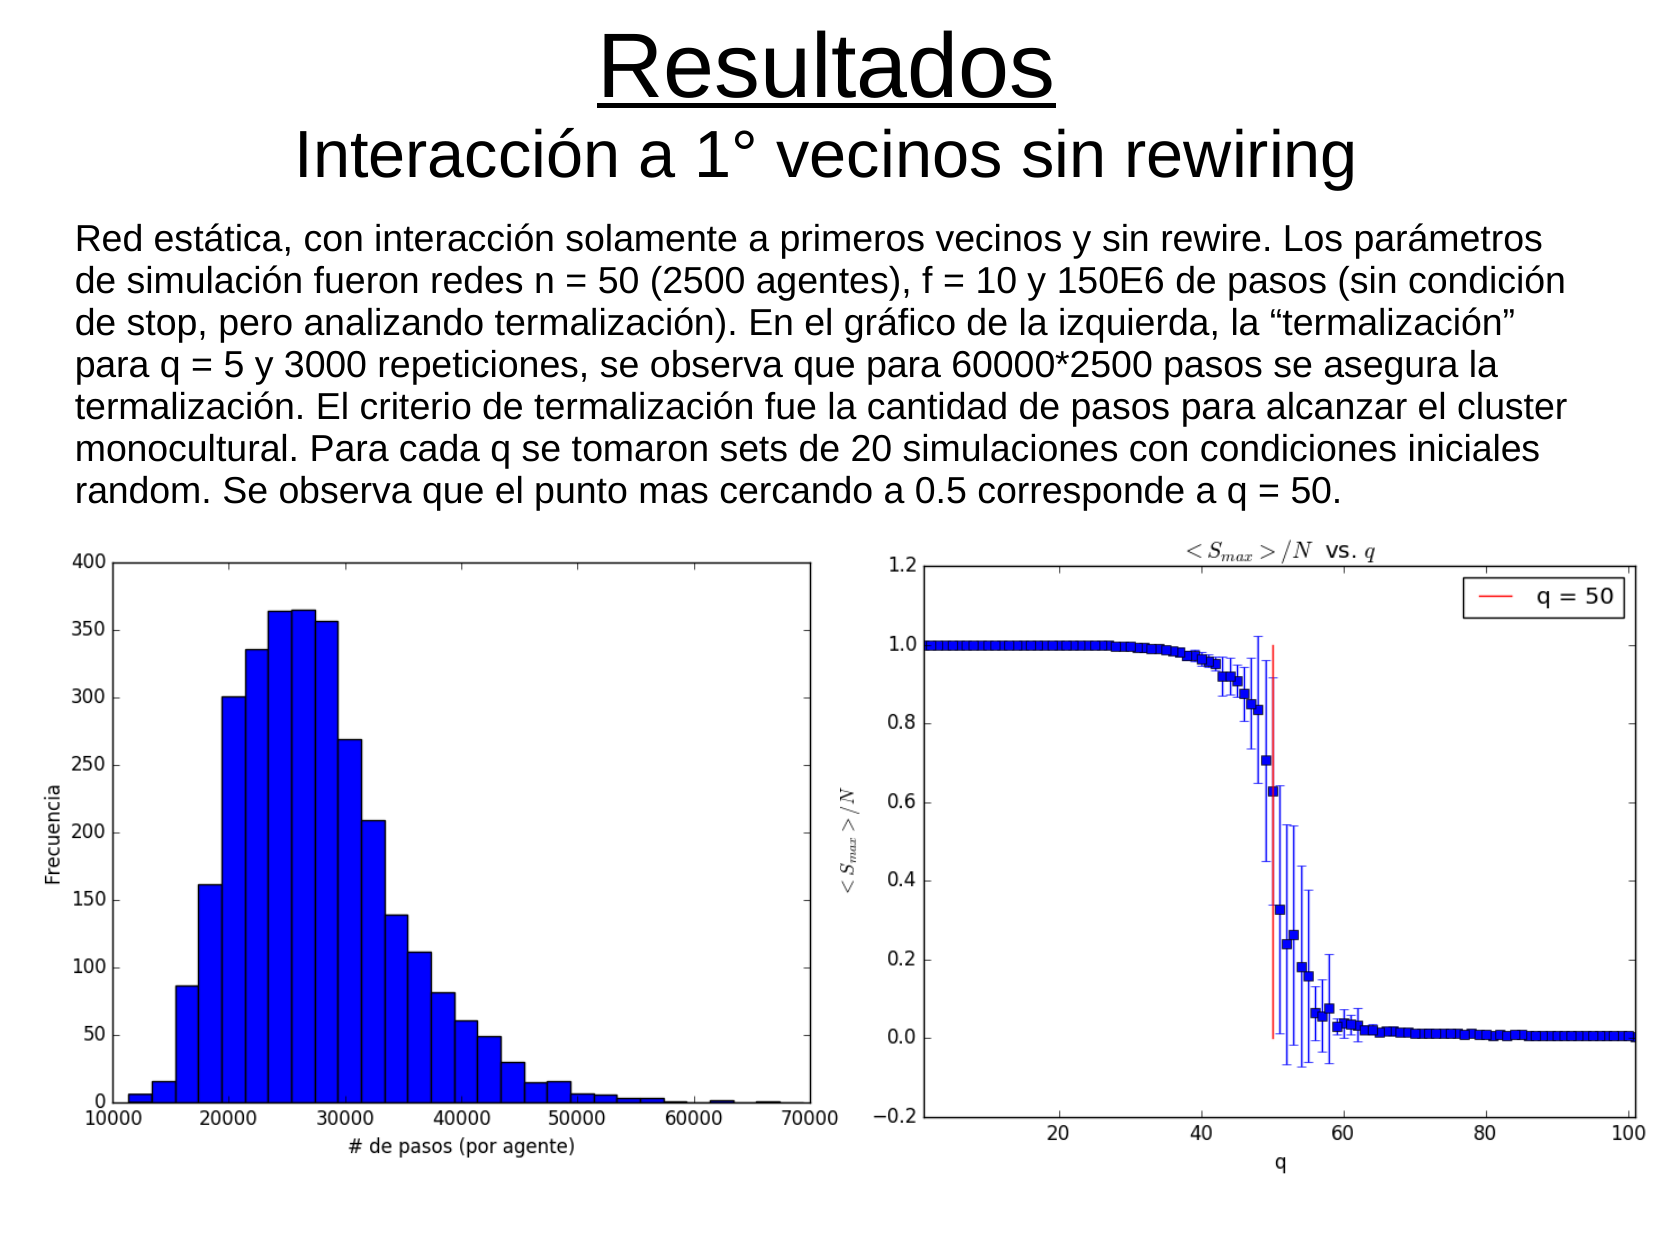

# Resultados Interacción a 1° vecinos sin rewiring
Red estática, con interacción solamente a primeros vecinos y sin rewire. Los parámetros de simulación fueron redes n = 50 (2500 agentes), f = 10 y 150E6 de pasos (sin condición de stop, pero analizando termalización). En el gráfico de la izquierda, la “termalización” para q = 5 y 3000 repeticiones, se observa que para 60000*2500 pasos se asegura la termalización. El criterio de termalización fue la cantidad de pasos para alcanzar el cluster monocultural. Para cada q se tomaron sets de 20 simulaciones con condiciones iniciales random. Se observa que el punto mas cercando a 0.5 corresponde a q = 50.